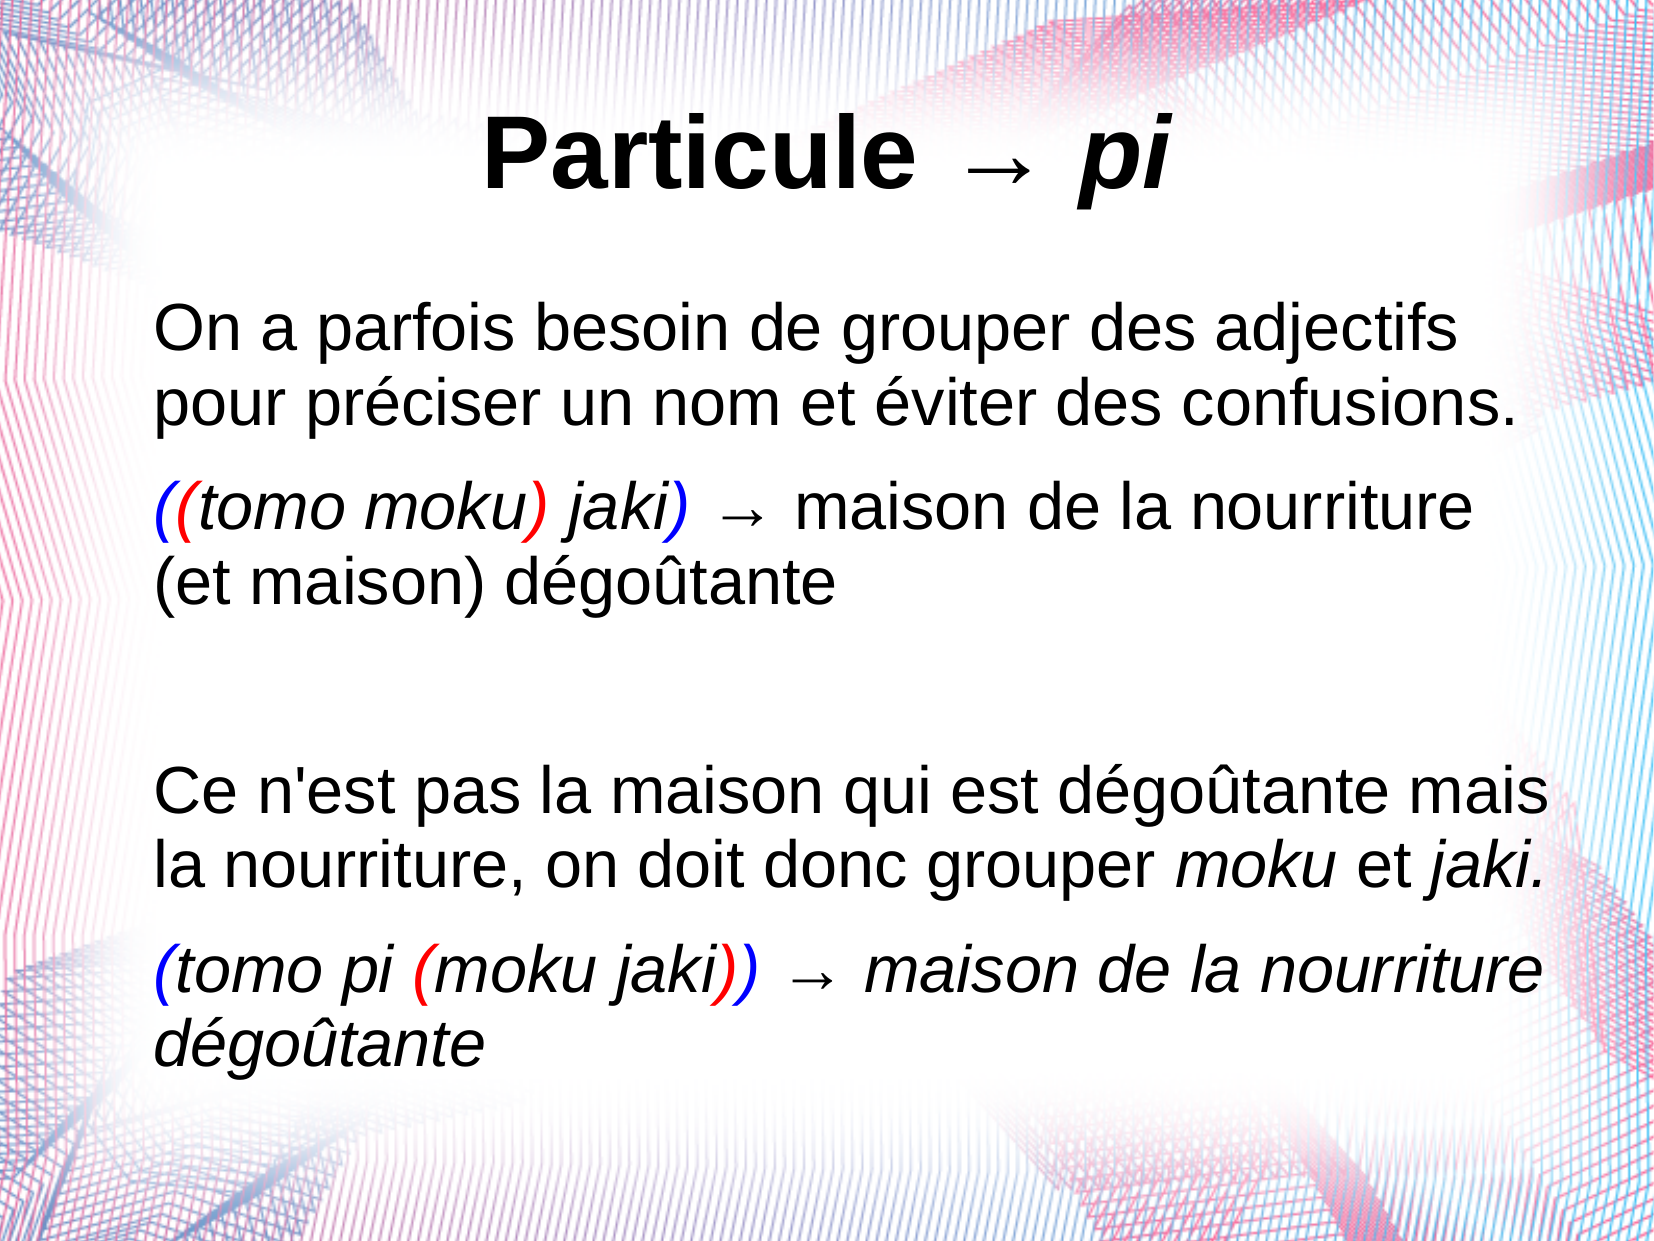

# Particule → pi
On a parfois besoin de grouper des adjectifs pour préciser un nom et éviter des confusions.
((tomo moku) jaki) → maison de la nourriture (et maison) dégoûtante
Ce n'est pas la maison qui est dégoûtante mais la nourriture, on doit donc grouper moku et jaki.
(tomo pi (moku jaki)) → maison de la nourriture dégoûtante